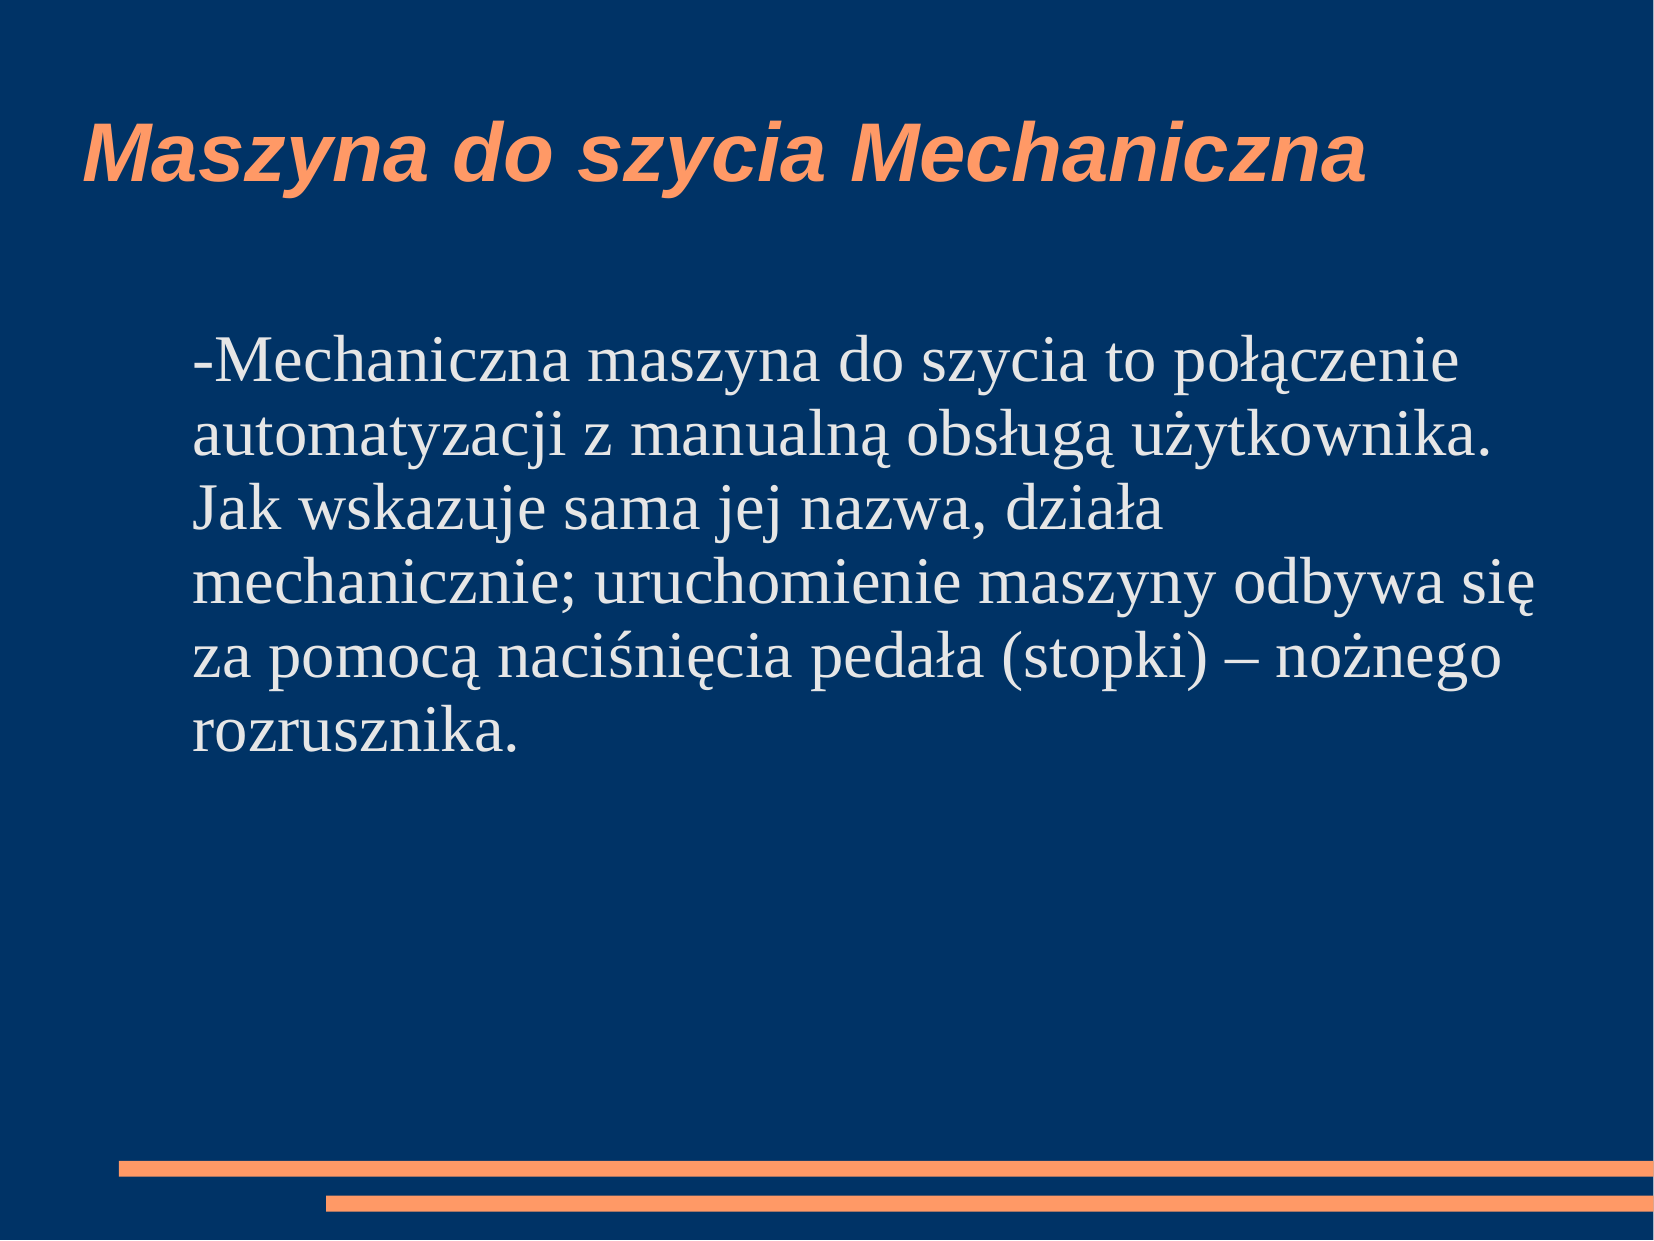

# Maszyna do szycia Mechaniczna
-Mechaniczna maszyna do szycia to połączenie automatyzacji z manualną obsługą użytkownika. Jak wskazuje sama jej nazwa, działa mechanicznie; uruchomienie maszyny odbywa się za pomocą naciśnięcia pedała (stopki) – nożnego rozrusznika.